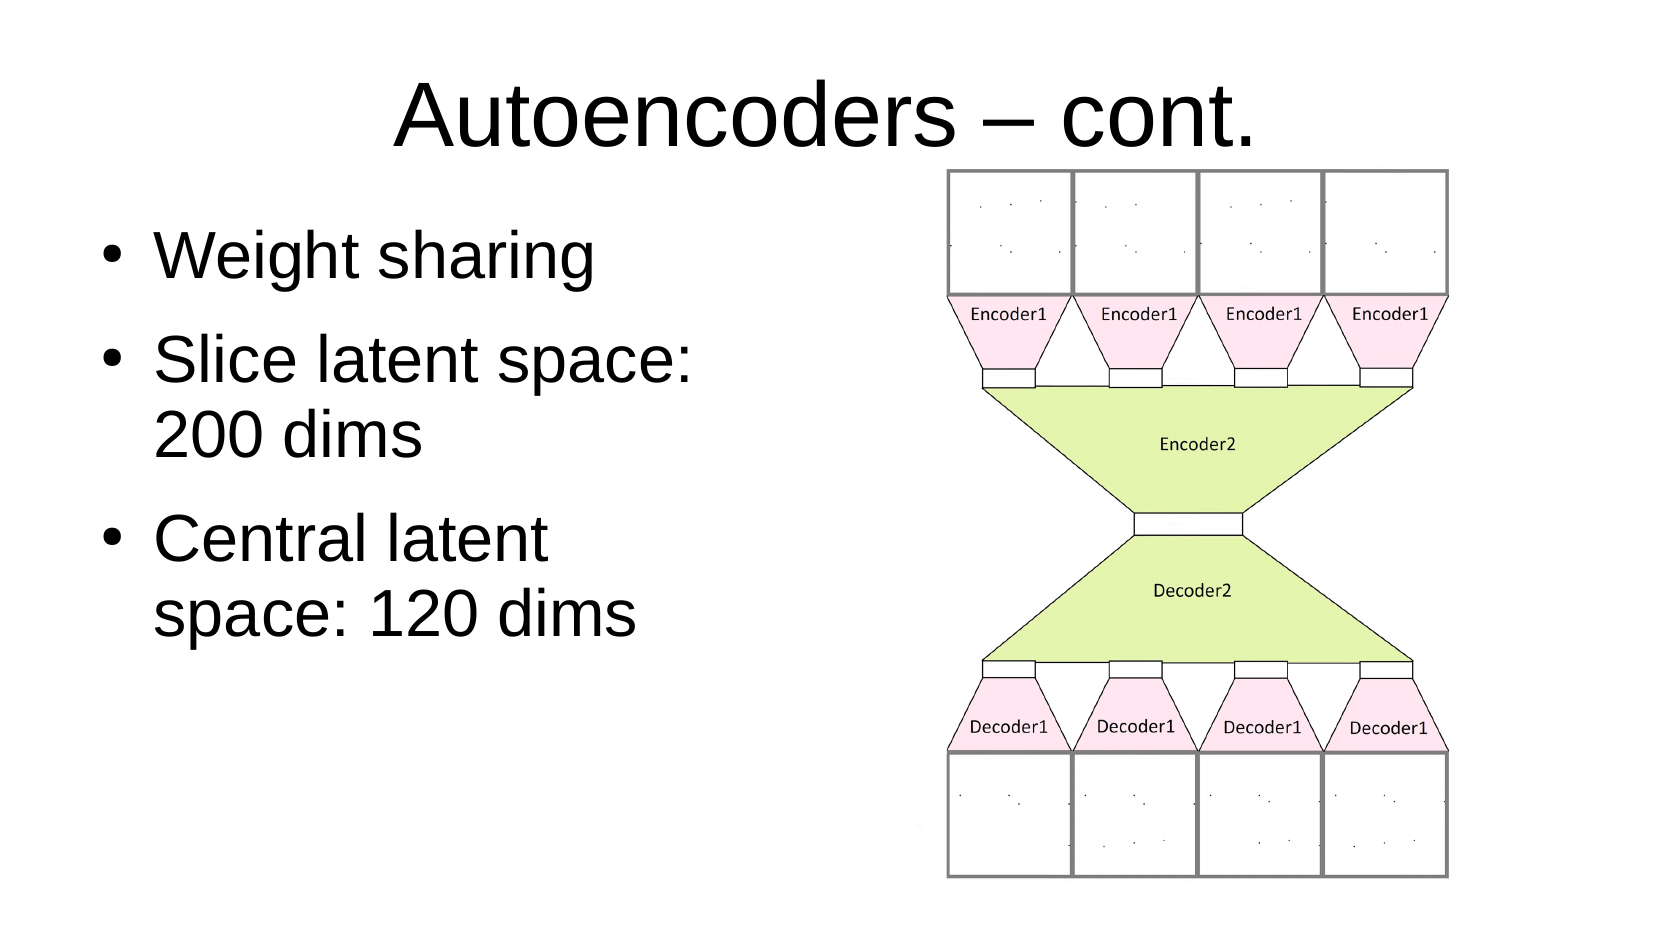

# Autoencoders – cont.
Weight sharing
Slice latent space: 200 dims
Central latent space: 120 dims